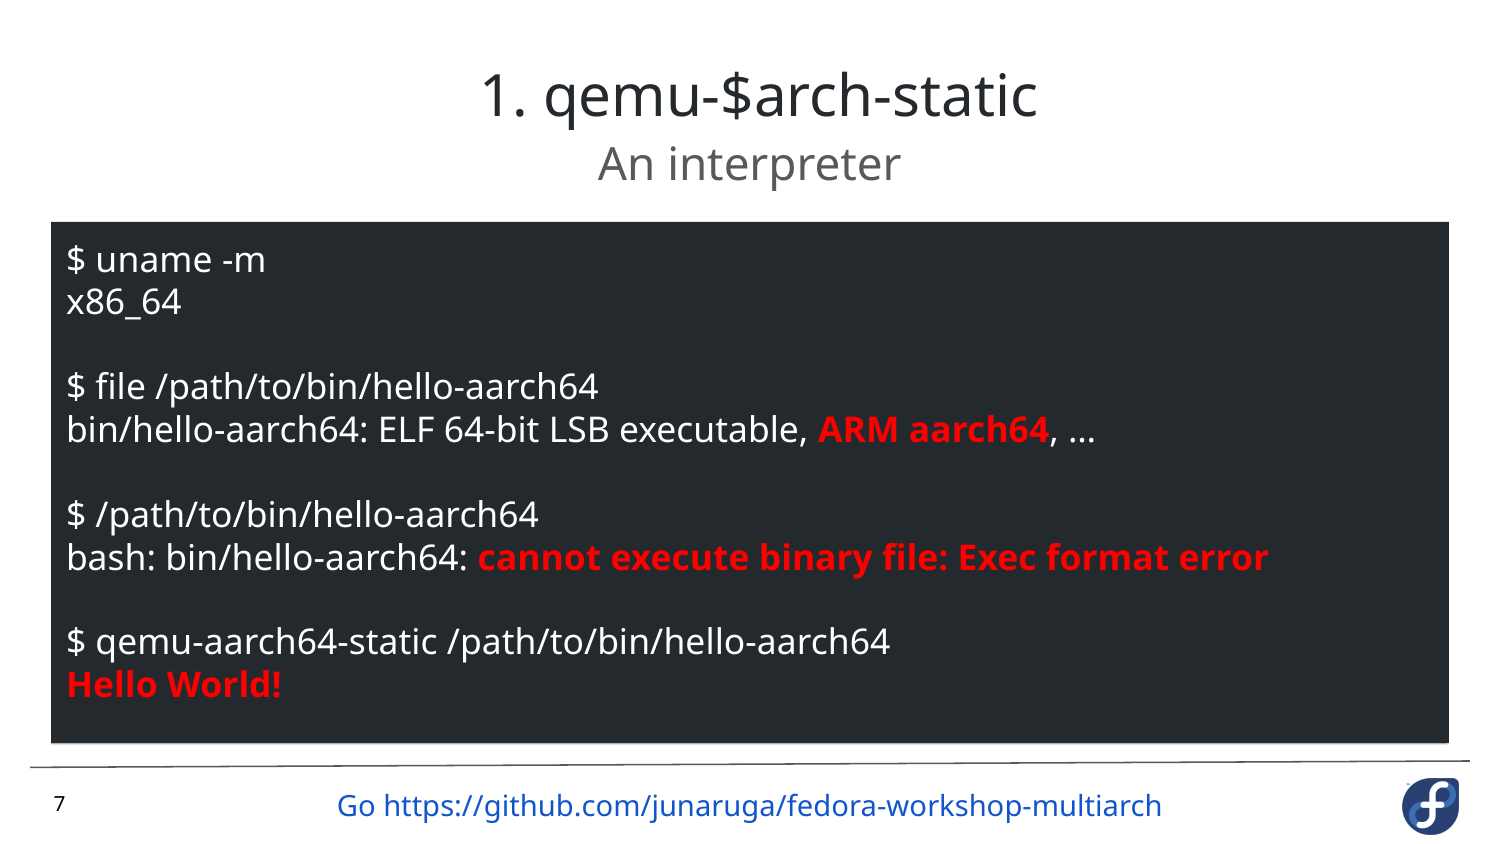

# 1. qemu-$arch-static
An interpreter
$ uname -m
x86_64
$ file /path/to/bin/hello-aarch64
bin/hello-aarch64: ELF 64-bit LSB executable, ARM aarch64, …
$ /path/to/bin/hello-aarch64
bash: bin/hello-aarch64: cannot execute binary file: Exec format error
$ qemu-aarch64-static /path/to/bin/hello-aarch64
Hello World!
Go https://github.com/junaruga/fedora-workshop-multiarch